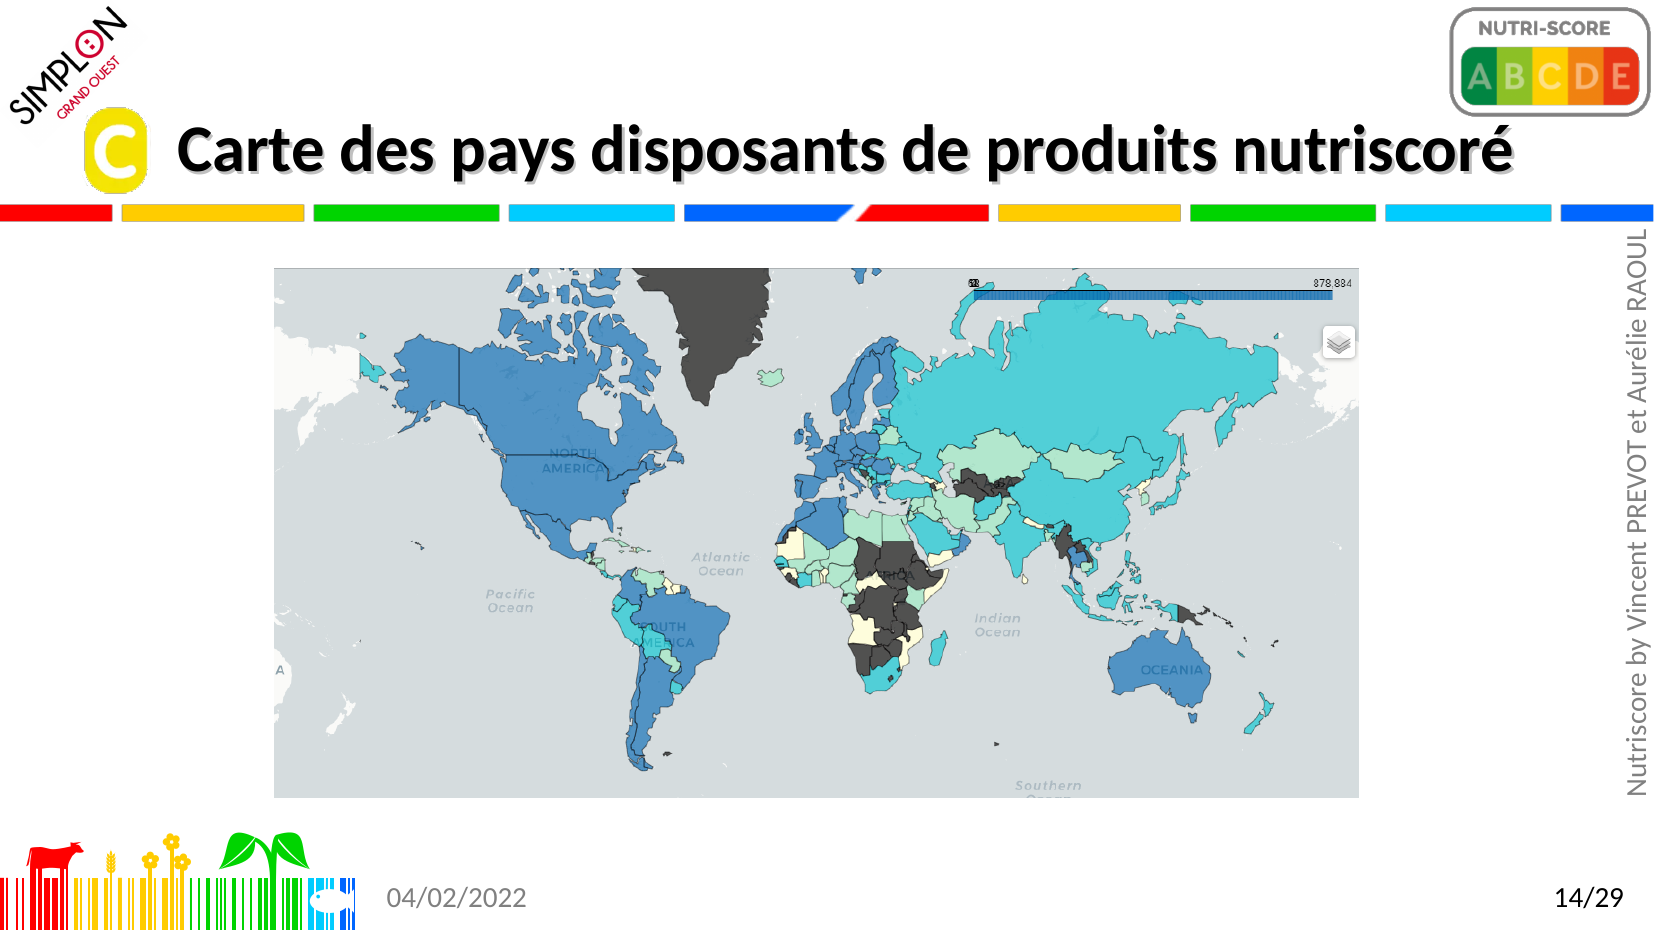

# Carte des pays disposants de produits nutriscoré
14